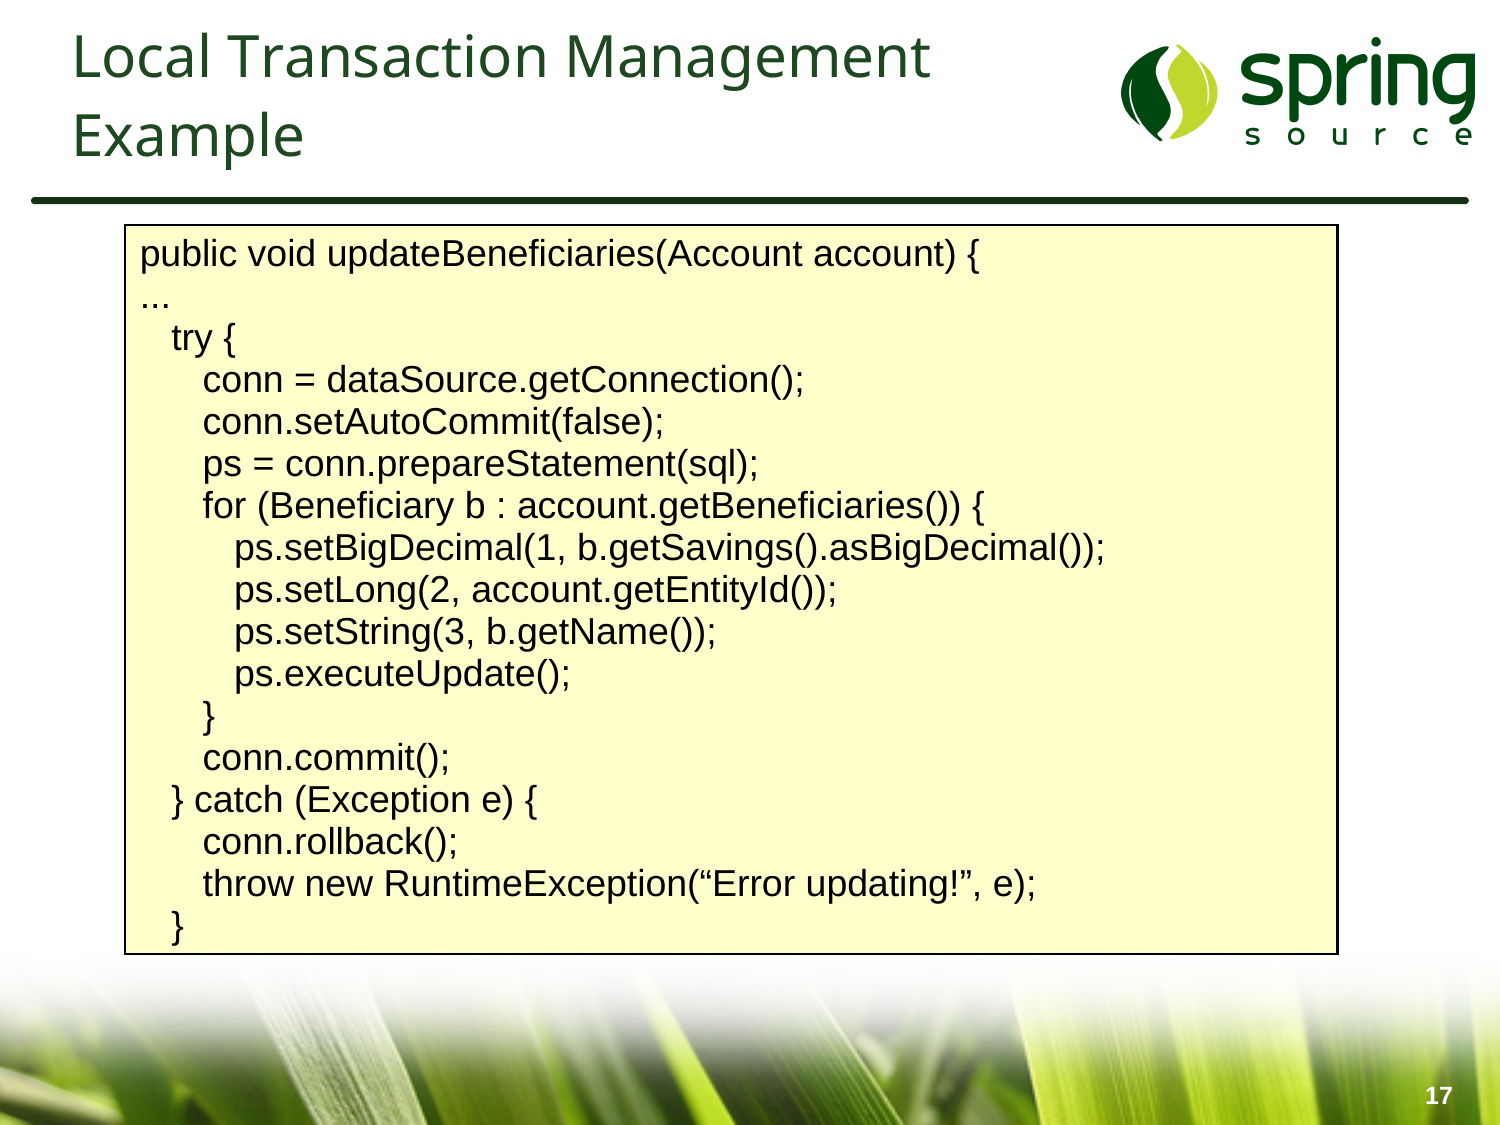

# Local Transaction Management Example
public void updateBeneficiaries(Account account) {
...
 try {
 conn = dataSource.getConnection();
 conn.setAutoCommit(false);
 ps = conn.prepareStatement(sql);
 for (Beneficiary b : account.getBeneficiaries()) {
 ps.setBigDecimal(1, b.getSavings().asBigDecimal());
 ps.setLong(2, account.getEntityId());
 ps.setString(3, b.getName());
 ps.executeUpdate();
 }
 conn.commit();
 } catch (Exception e) {
 conn.rollback();
 throw new RuntimeException(“Error updating!”, e);
 }